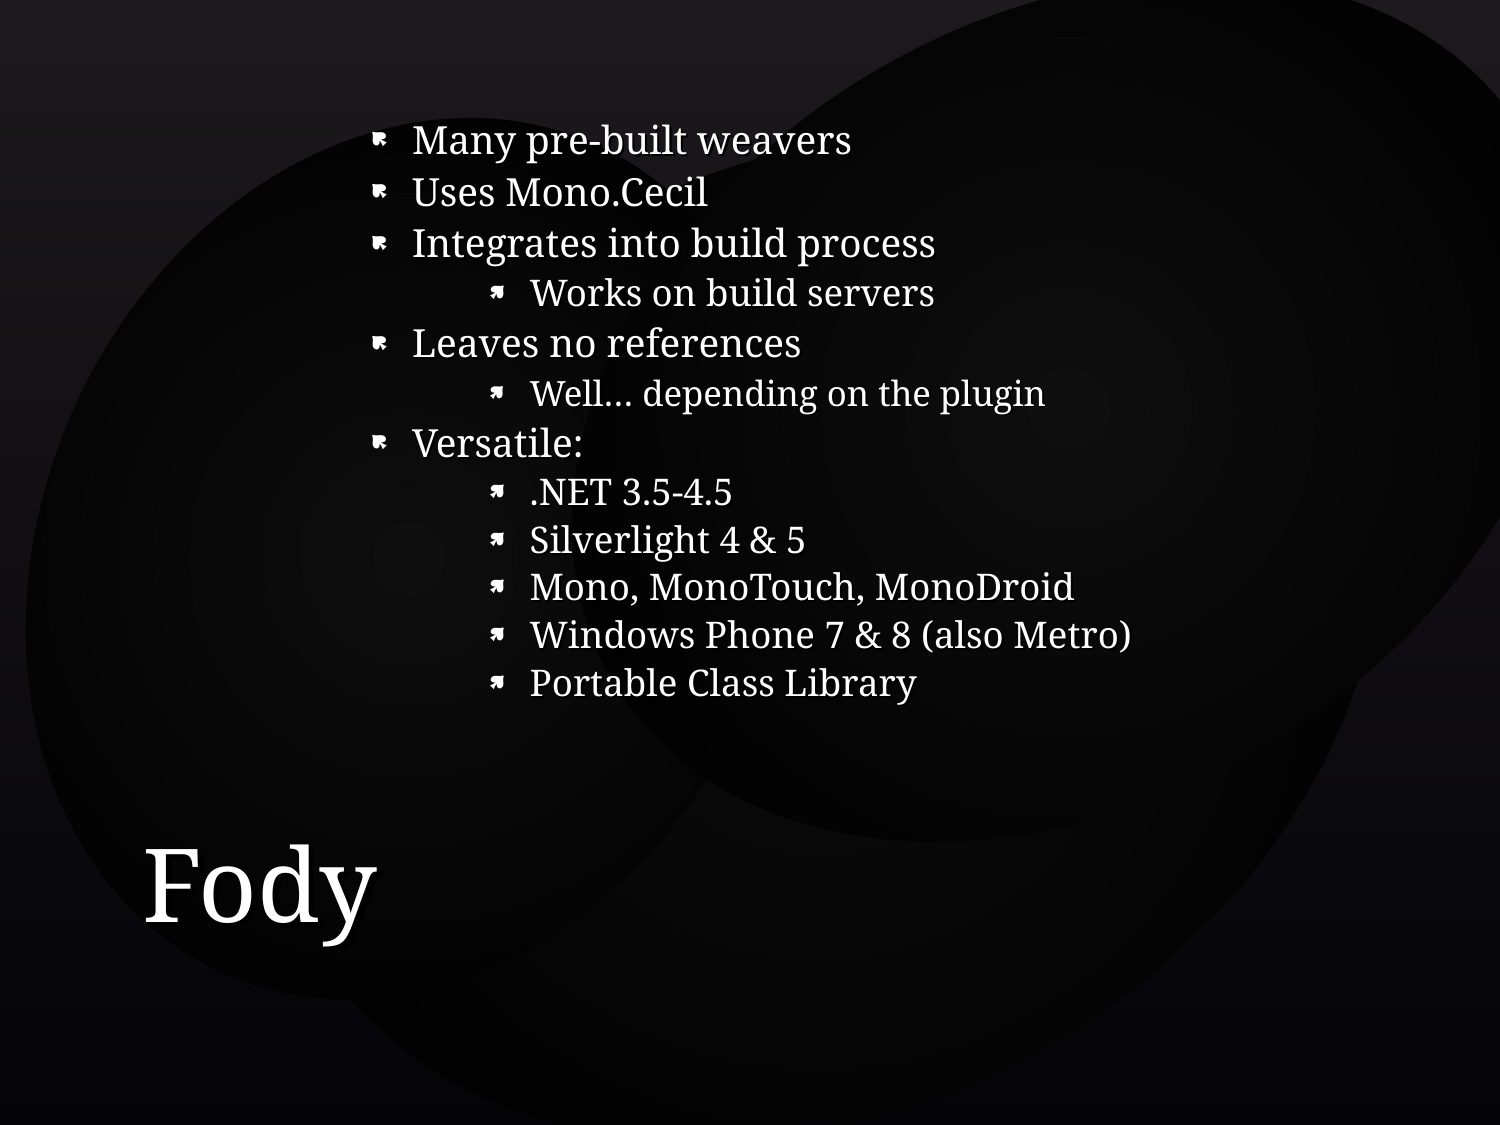

# Many pre-built weavers
Uses Mono.Cecil
Integrates into build process
Works on build servers
Leaves no references
Well… depending on the plugin
Versatile:
.NET 3.5-4.5
Silverlight 4 & 5
Mono, MonoTouch, MonoDroid
Windows Phone 7 & 8 (also Metro)
Portable Class Library
Fody